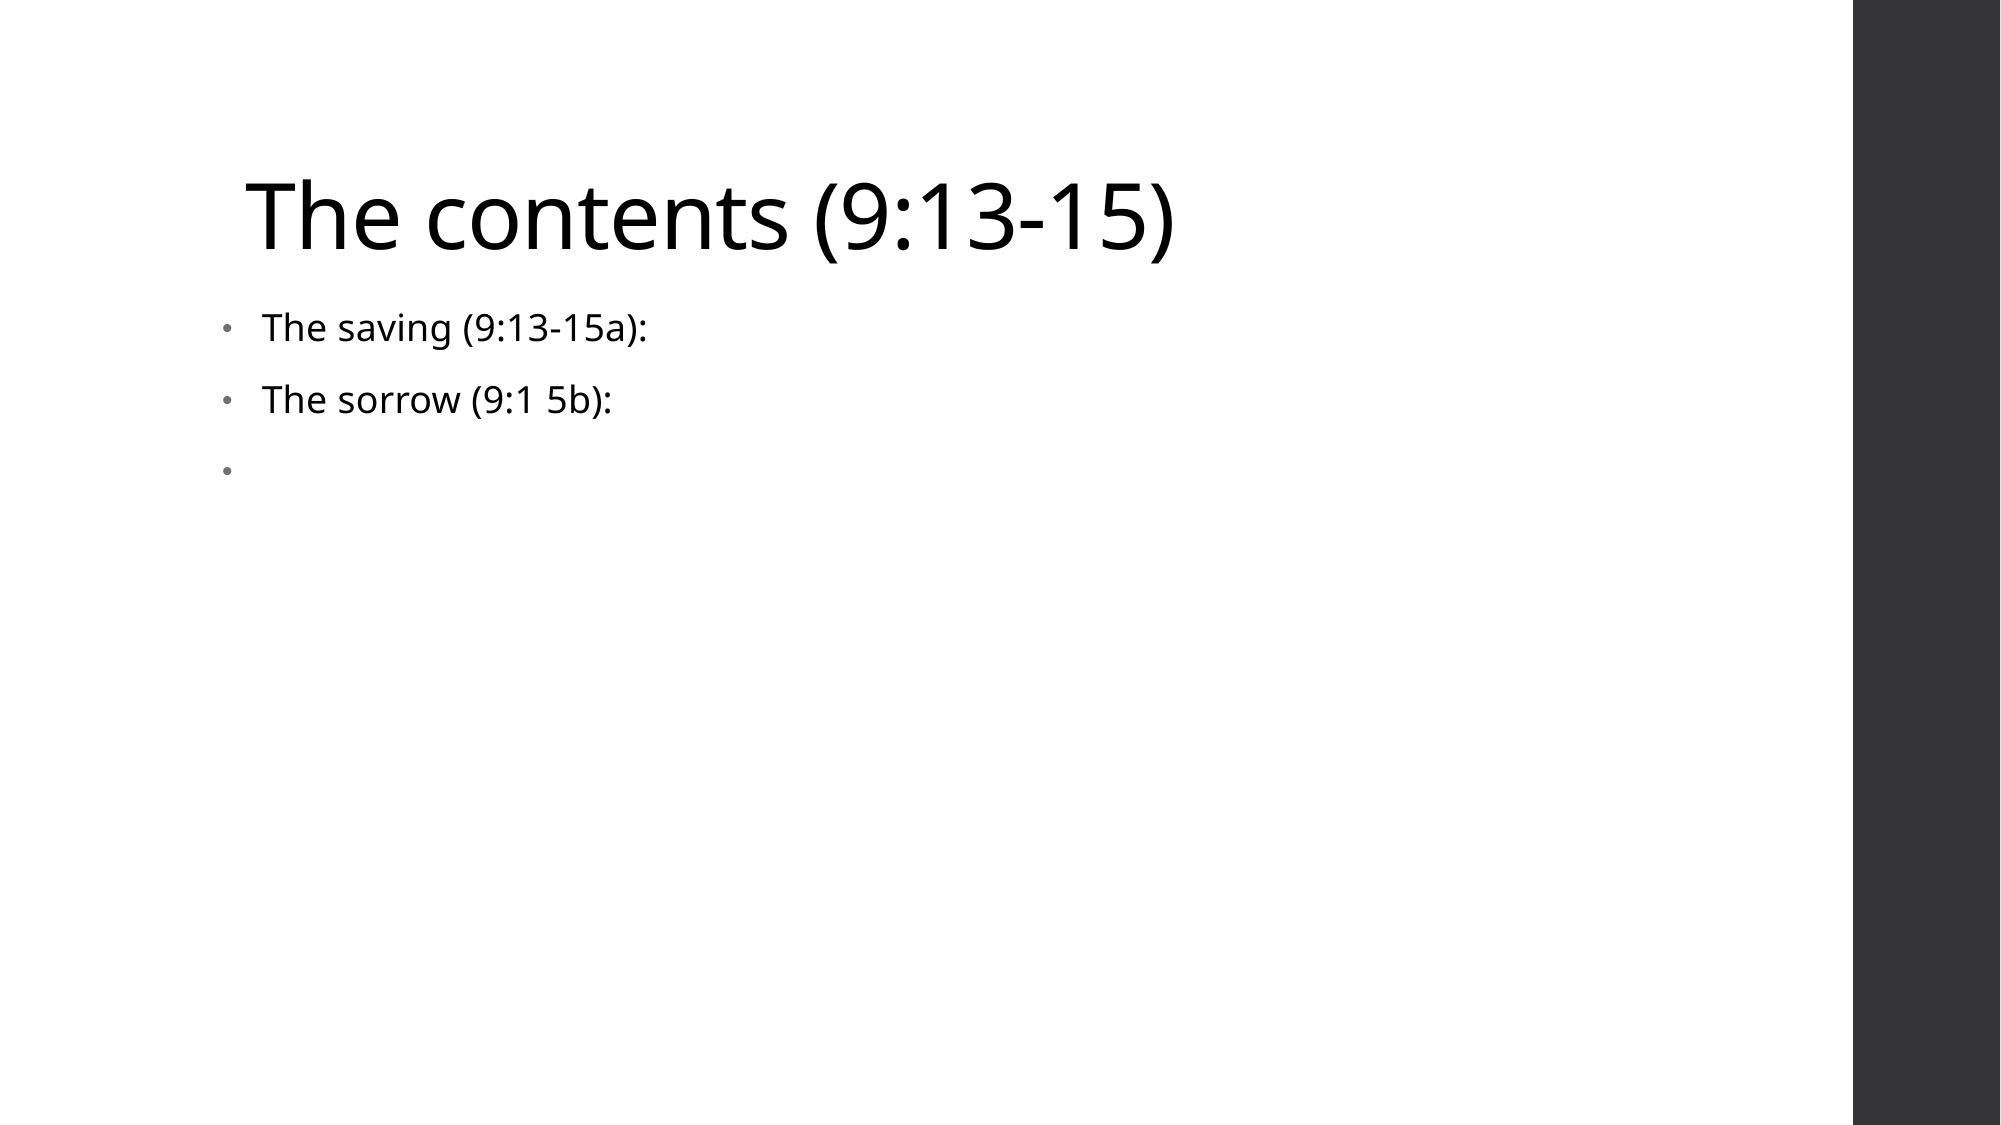

# The contents (9:13-15)
 The saving (9:13-15a):
 The sorrow (9:1 5b):